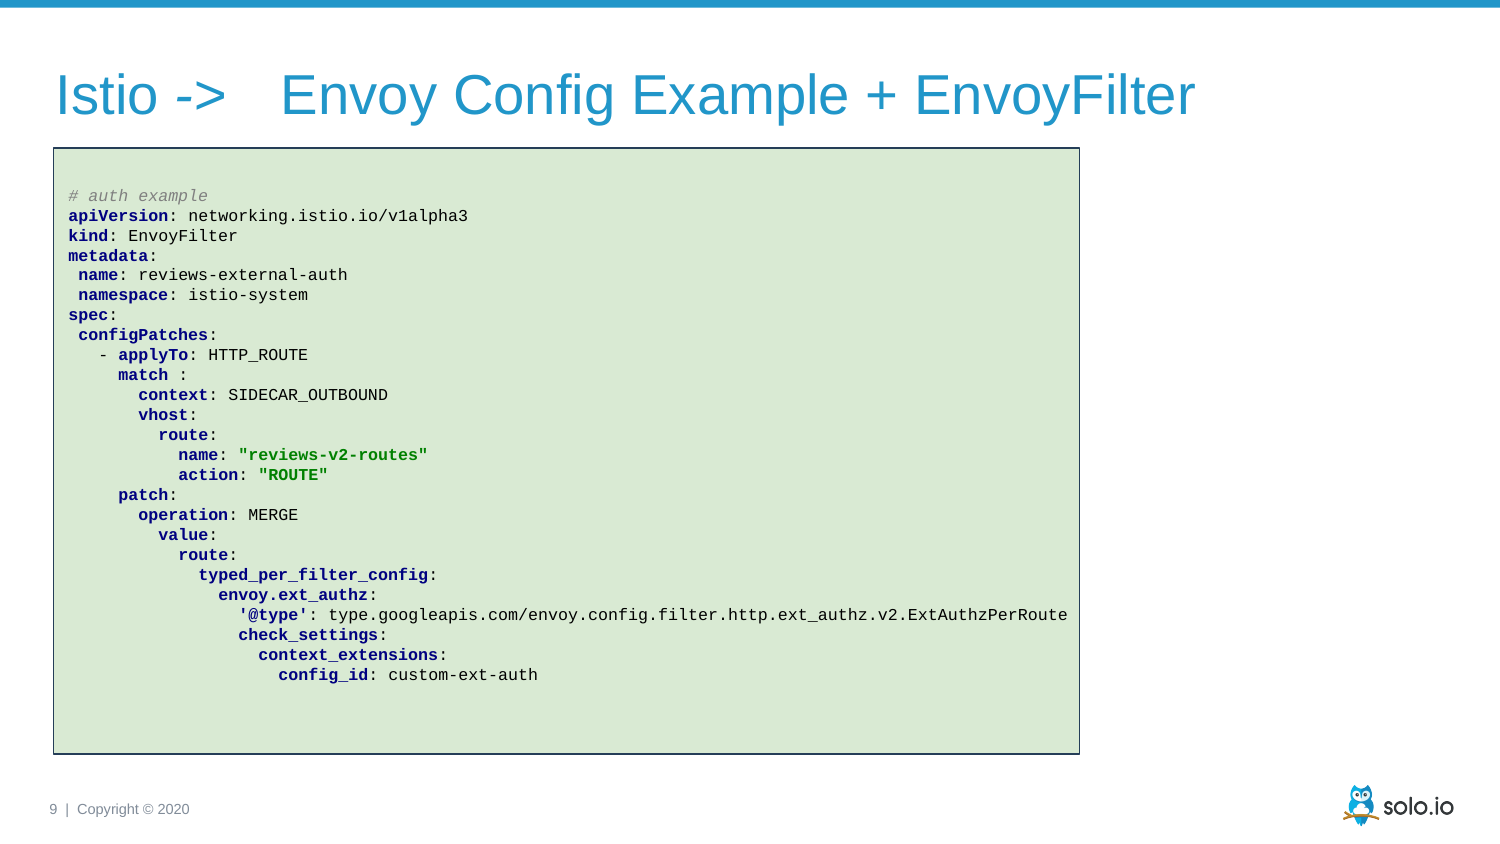

# Istio -> 	Envoy Config Example + EnvoyFilter
# auth example
apiVersion: networking.istio.io/v1alpha3
kind: EnvoyFilter
metadata:
 name: reviews-external-auth
 namespace: istio-system
spec:
 configPatches:
 - applyTo: HTTP_ROUTE
 match :
 context: SIDECAR_OUTBOUND
 vhost:
 route:
 name: "reviews-v2-routes"
 action: "ROUTE"
 patch:
 operation: MERGE
 value:
 route:
 typed_per_filter_config:
 envoy.ext_authz:
 '@type': type.googleapis.com/envoy.config.filter.http.ext_authz.v2.ExtAuthzPerRoute
 check_settings:
 context_extensions:
 config_id: custom-ext-auth